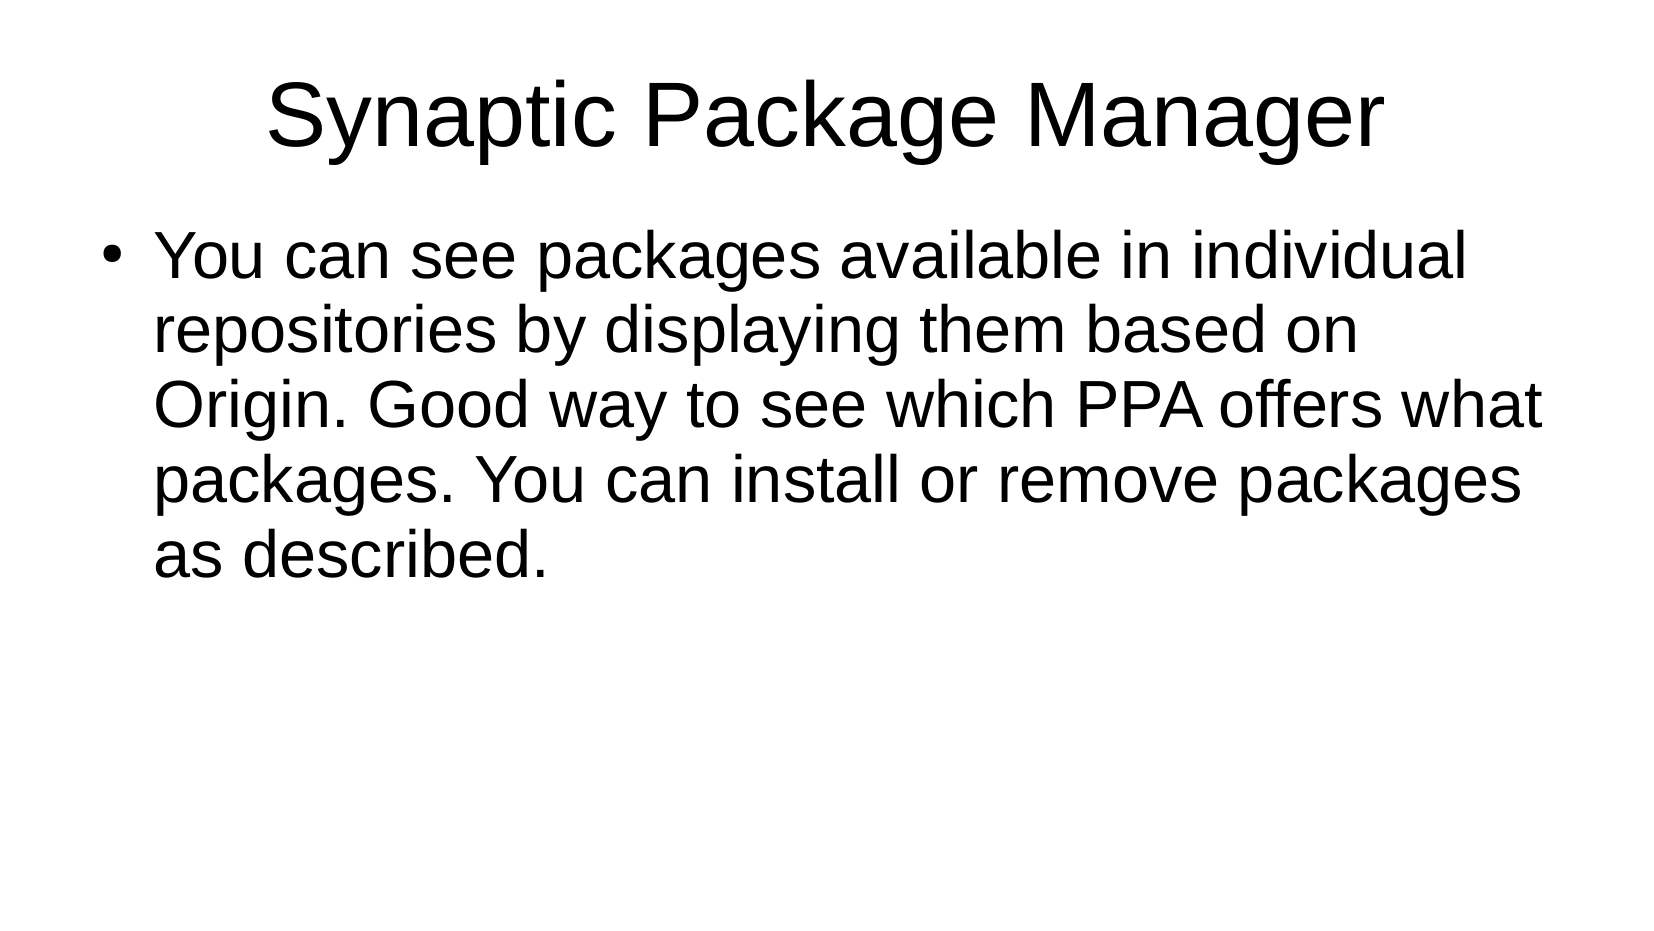

# Synaptic Package Manager
You can see packages available in individual repositories by displaying them based on Origin. Good way to see which PPA offers what packages. You can install or remove packages as described.